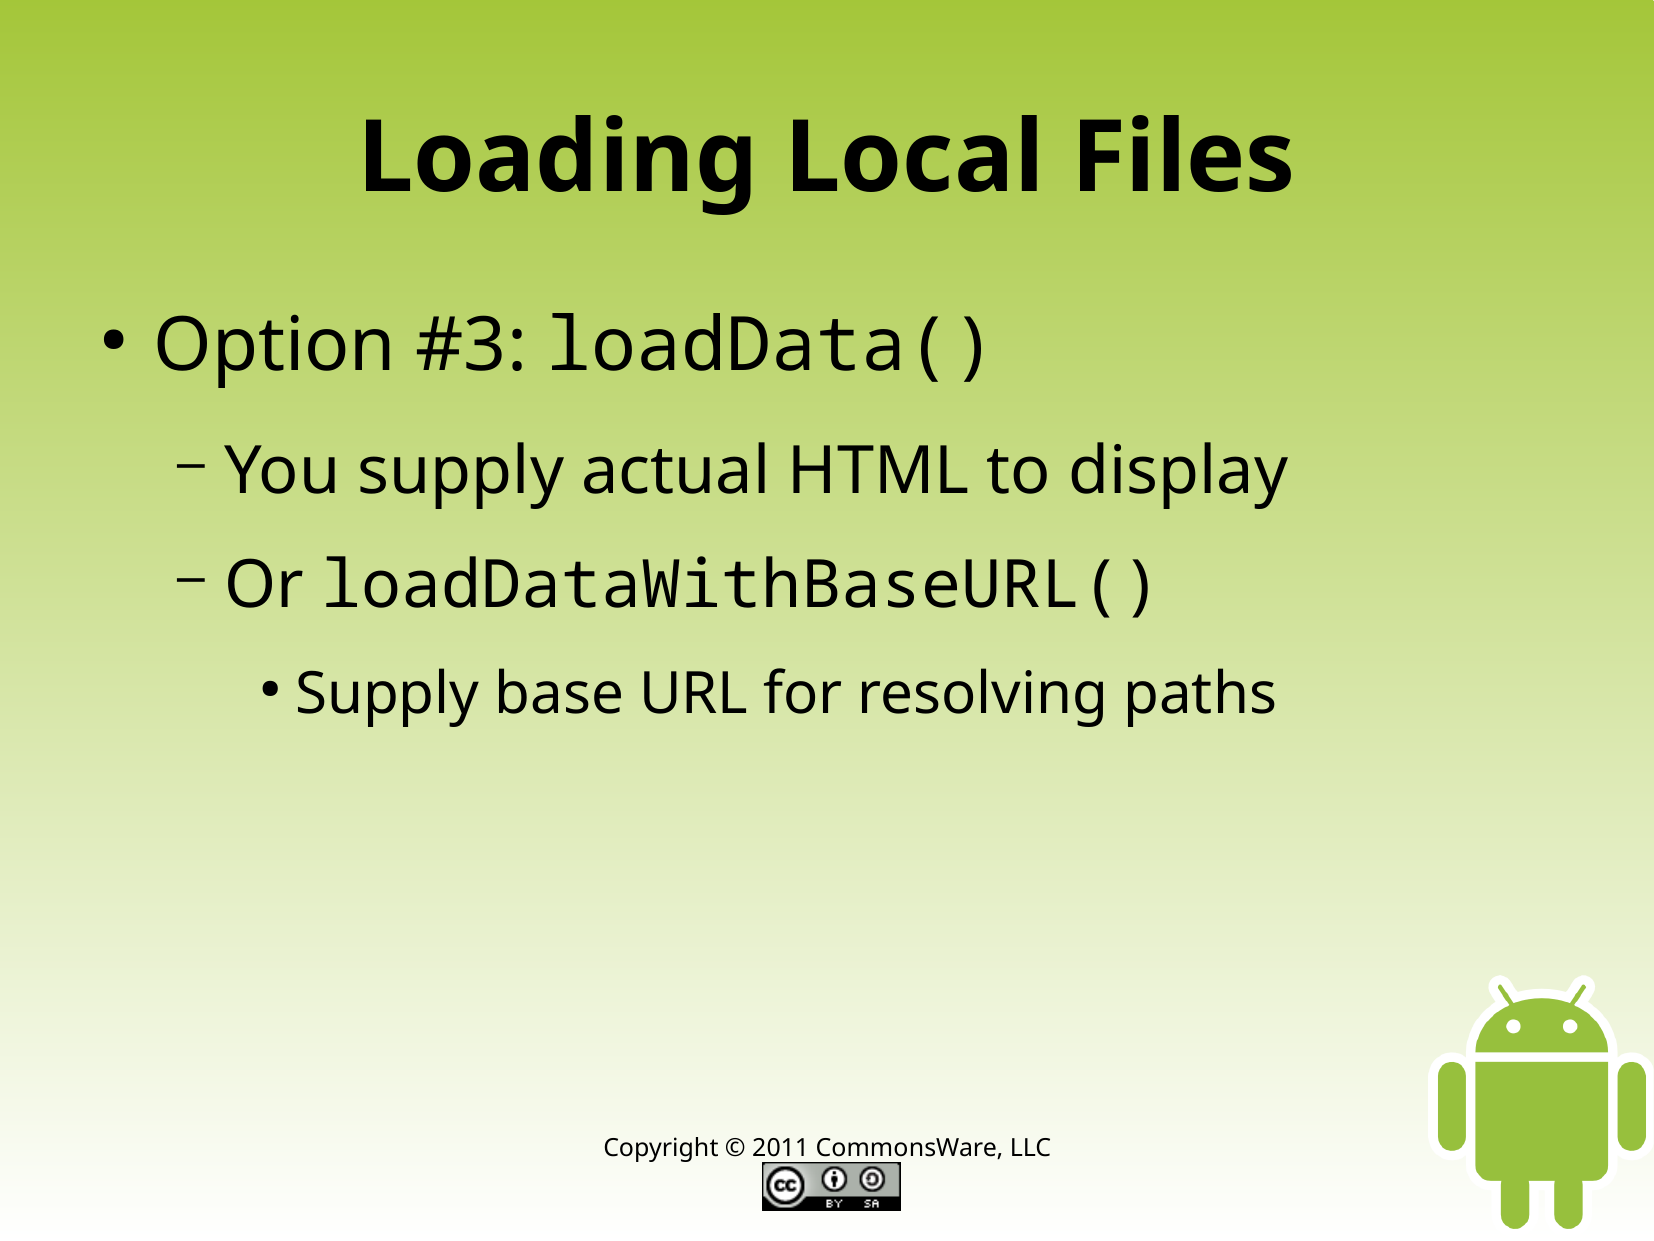

# Loading Local Files
Option #3: loadData()
You supply actual HTML to display
Or loadDataWithBaseURL()
Supply base URL for resolving paths